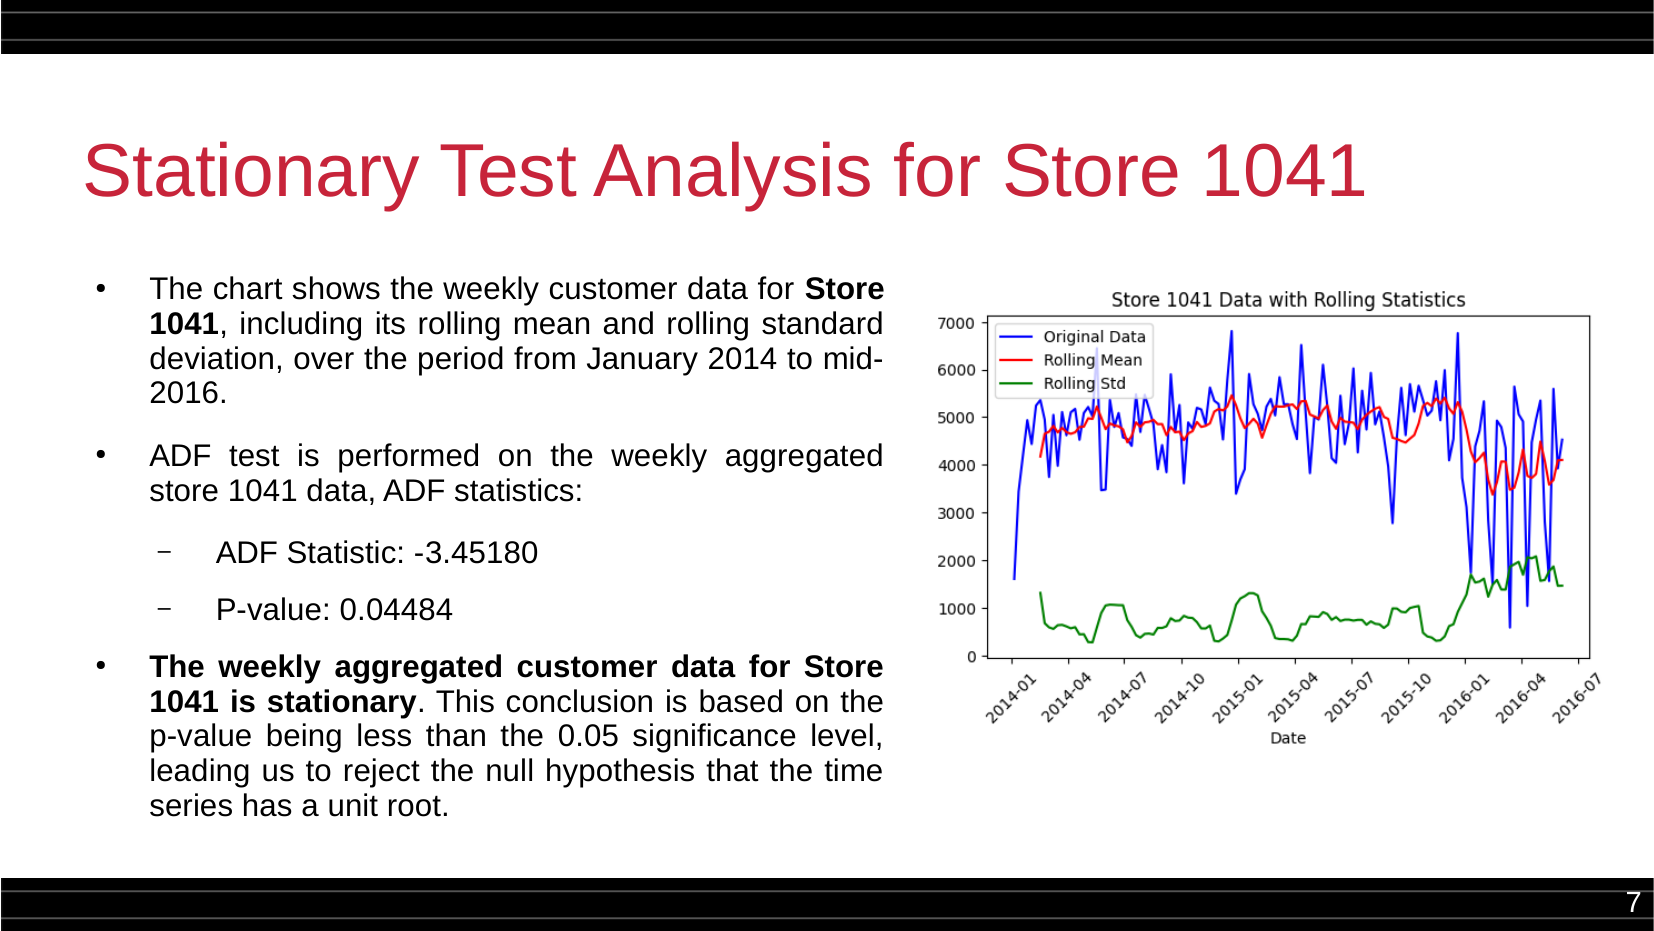

# Stationary Test Analysis for Store 1041
The chart shows the weekly customer data for Store 1041, including its rolling mean and rolling standard deviation, over the period from January 2014 to mid-2016.
ADF test is performed on the weekly aggregated store 1041 data, ADF statistics:
ADF Statistic: -3.45180
P-value: 0.04484
The weekly aggregated customer data for Store 1041 is stationary. This conclusion is based on the p-value being less than the 0.05 significance level, leading us to reject the null hypothesis that the time series has a unit root.